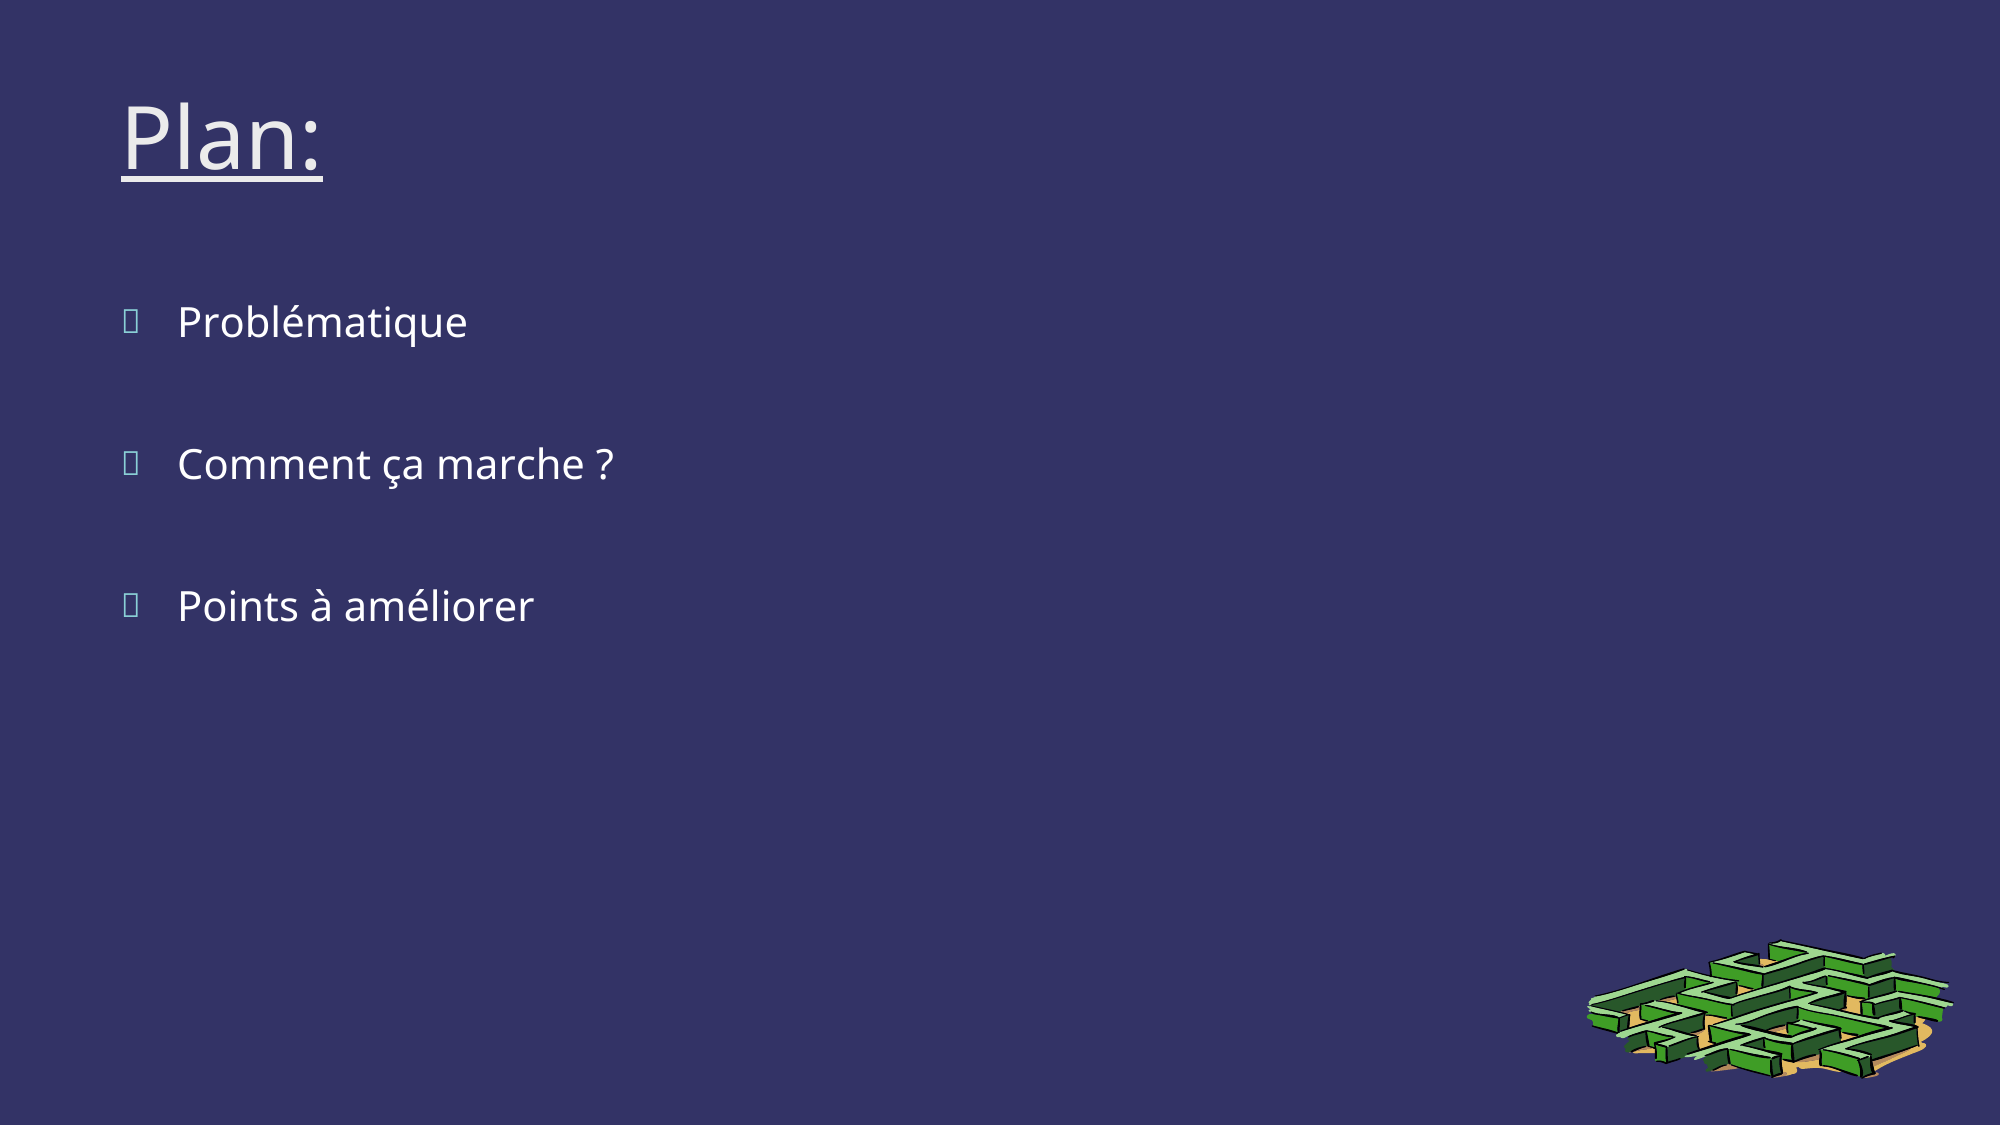

# Plan:
Problématique
Comment ça marche ?
Points à améliorer